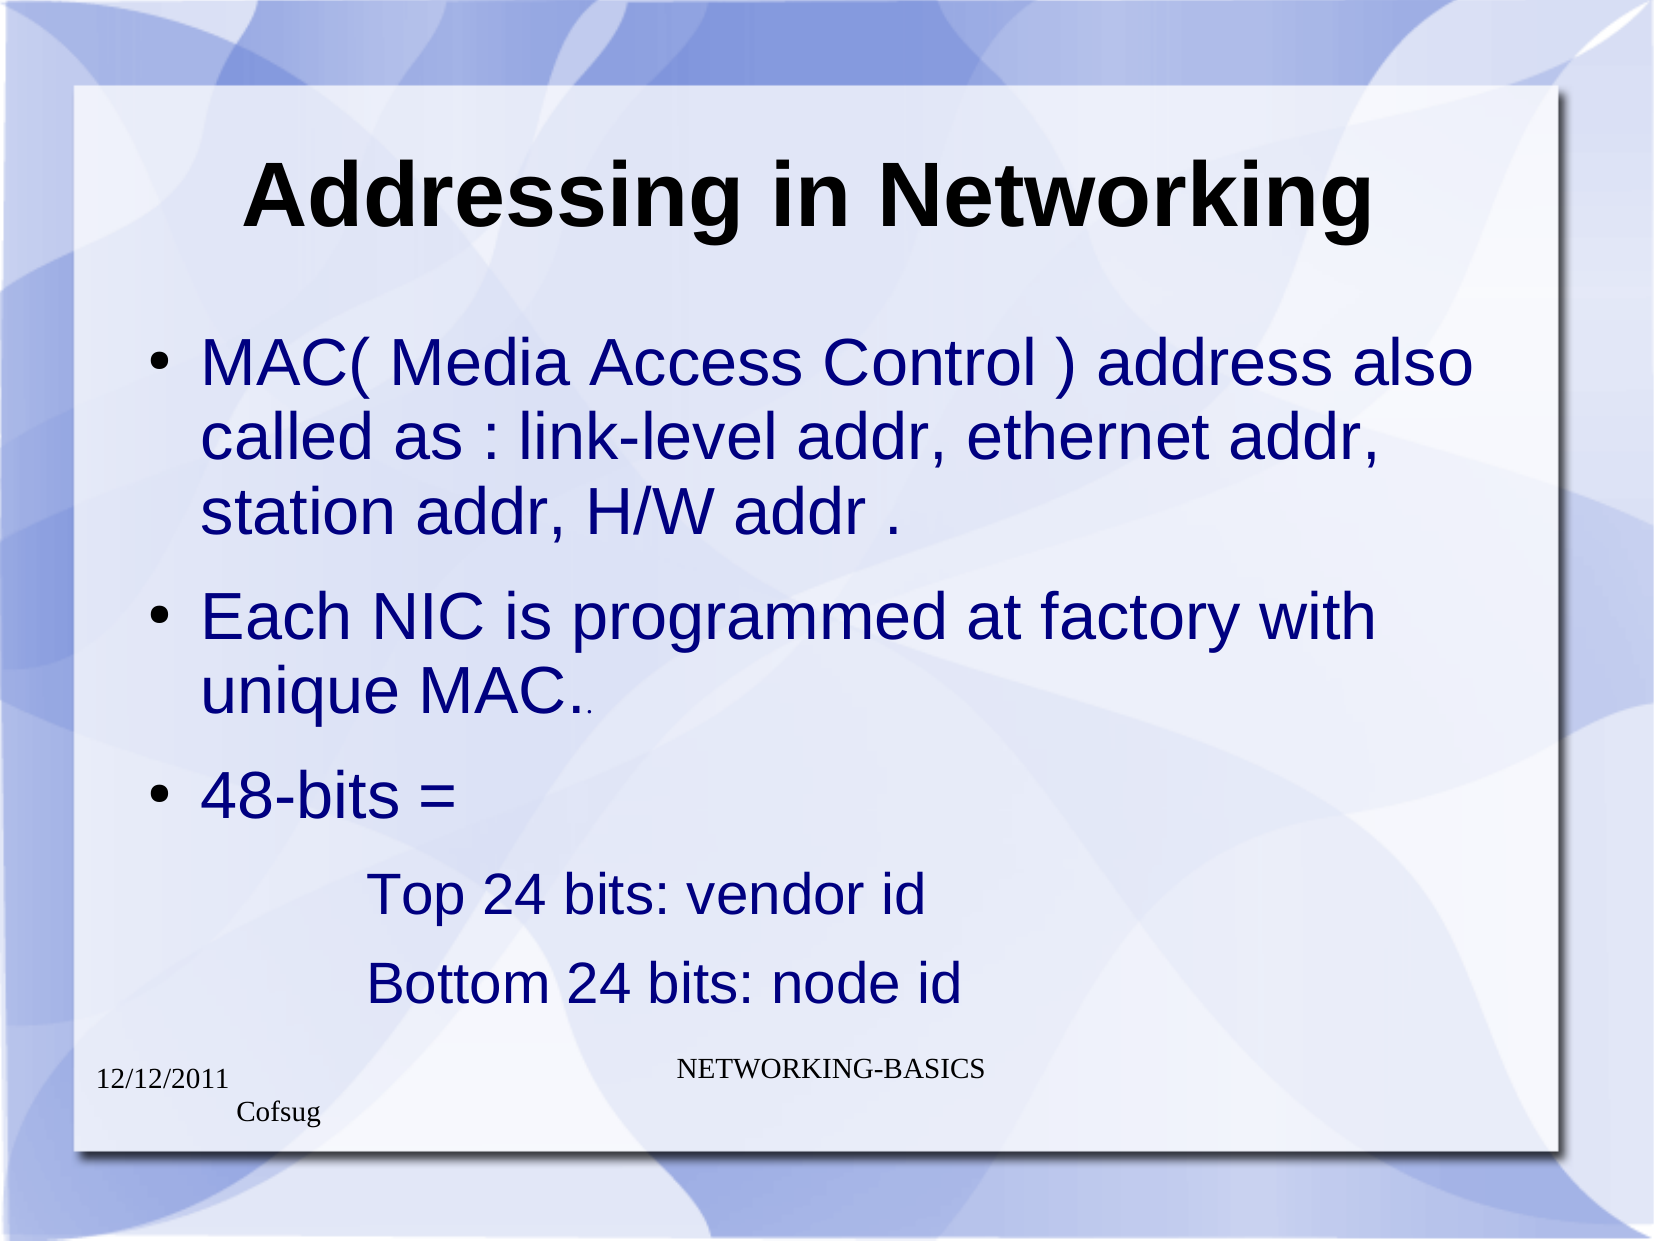

# Addressing in Networking
MAC( Media Access Control ) address also called as : link-level addr, ethernet addr, station addr, H/W addr .
Each NIC is programmed at factory with unique MAC..
48-bits =
Top 24 bits: vendor id
Bottom 24 bits: node id